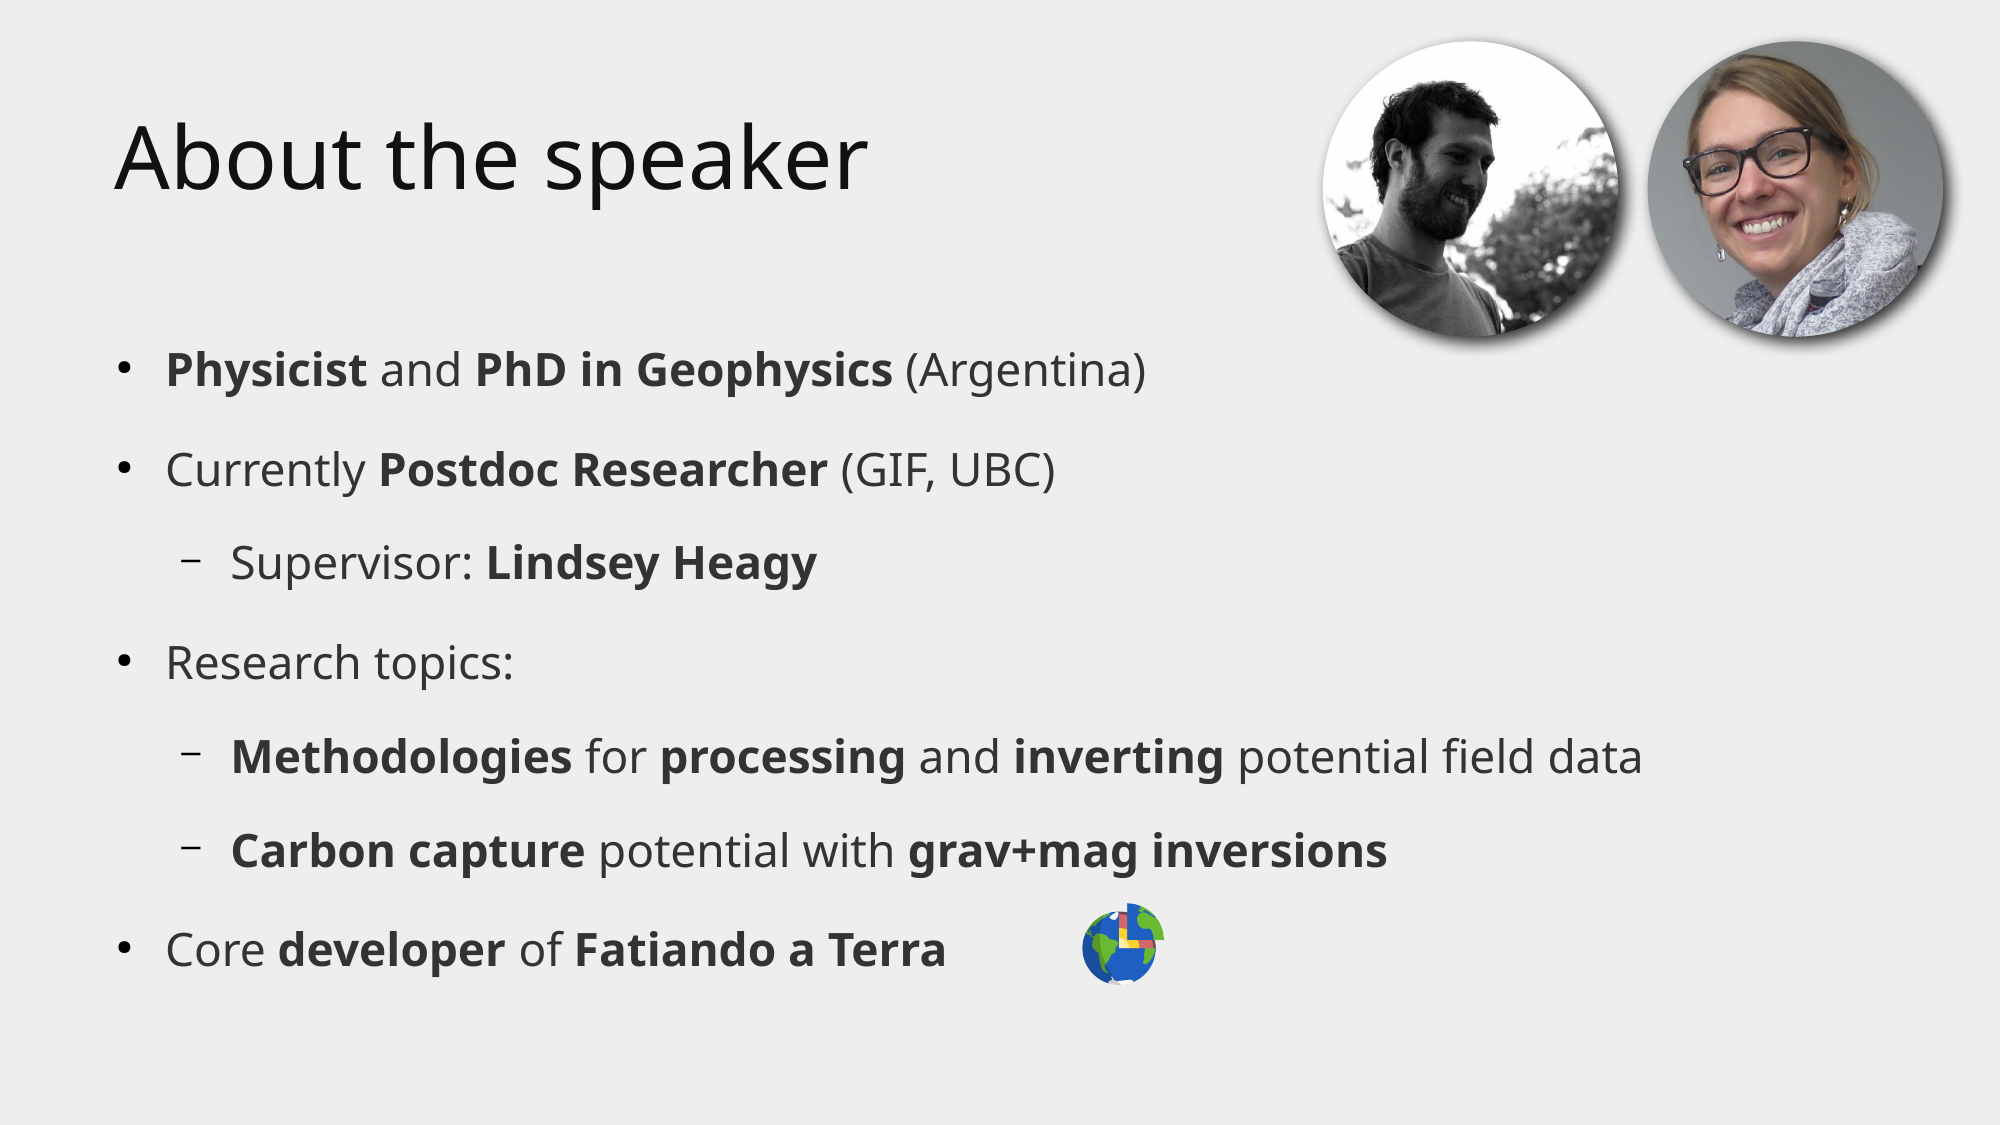

About the speaker
# Physicist and PhD in Geophysics (Argentina)
Currently Postdoc Researcher (GIF, UBC)
Supervisor: Lindsey Heagy
Research topics:
Methodologies for processing and inverting potential field data
Carbon capture potential with grav+mag inversions
Core developer of Fatiando a Terra